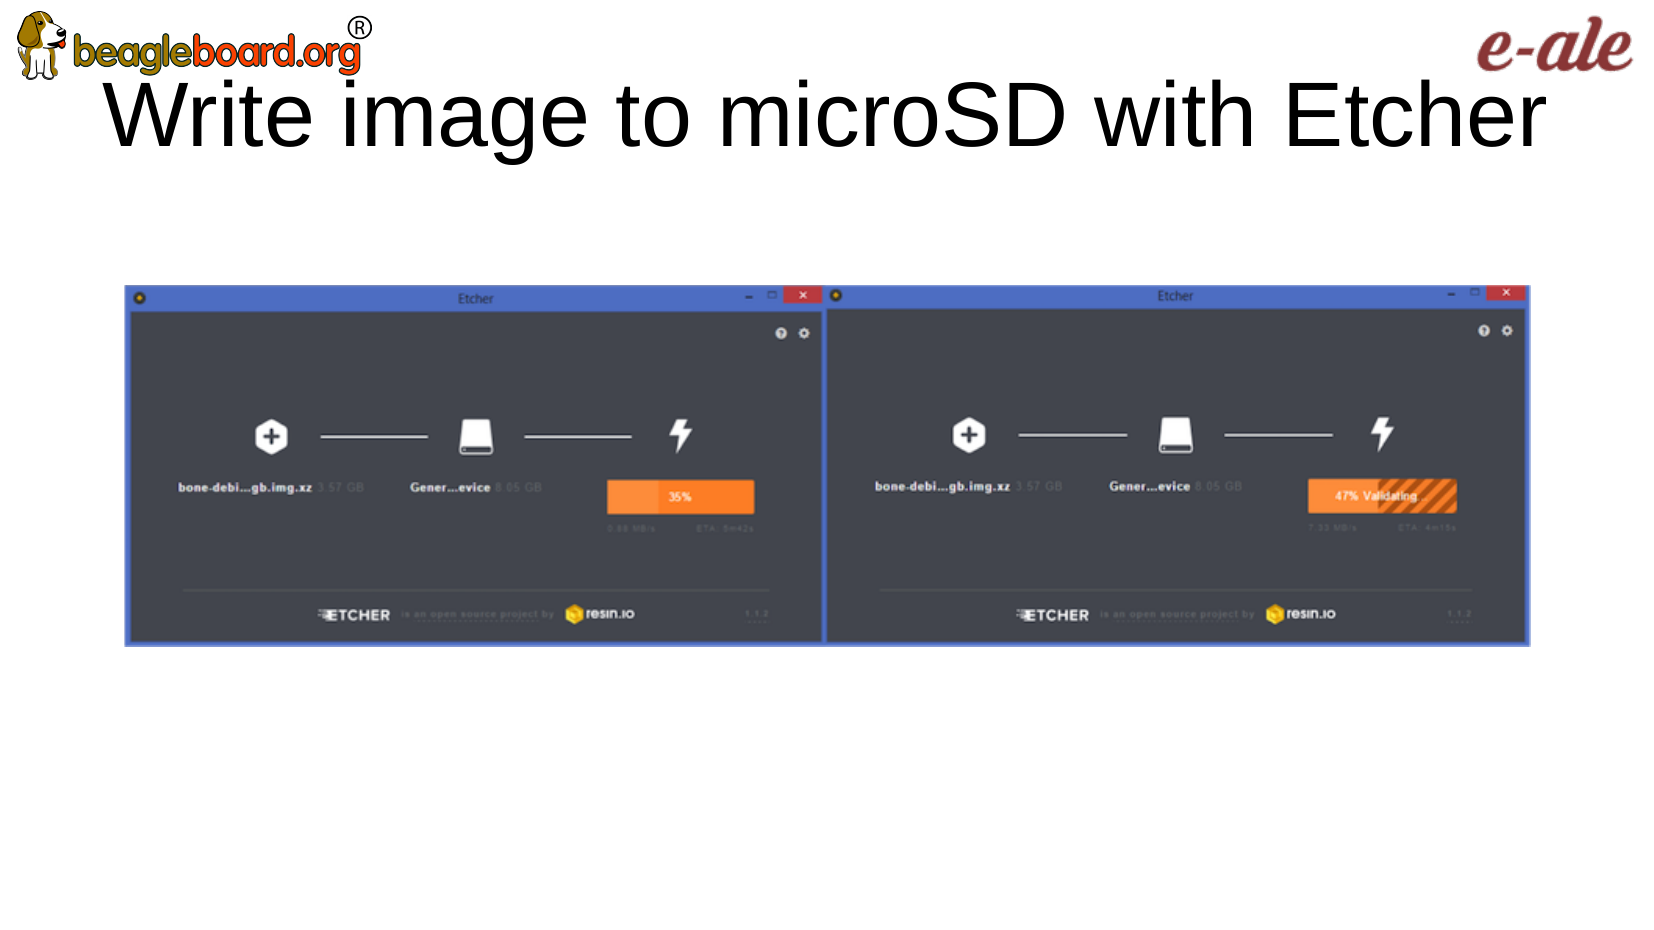

# Write image to microSD with Etcher